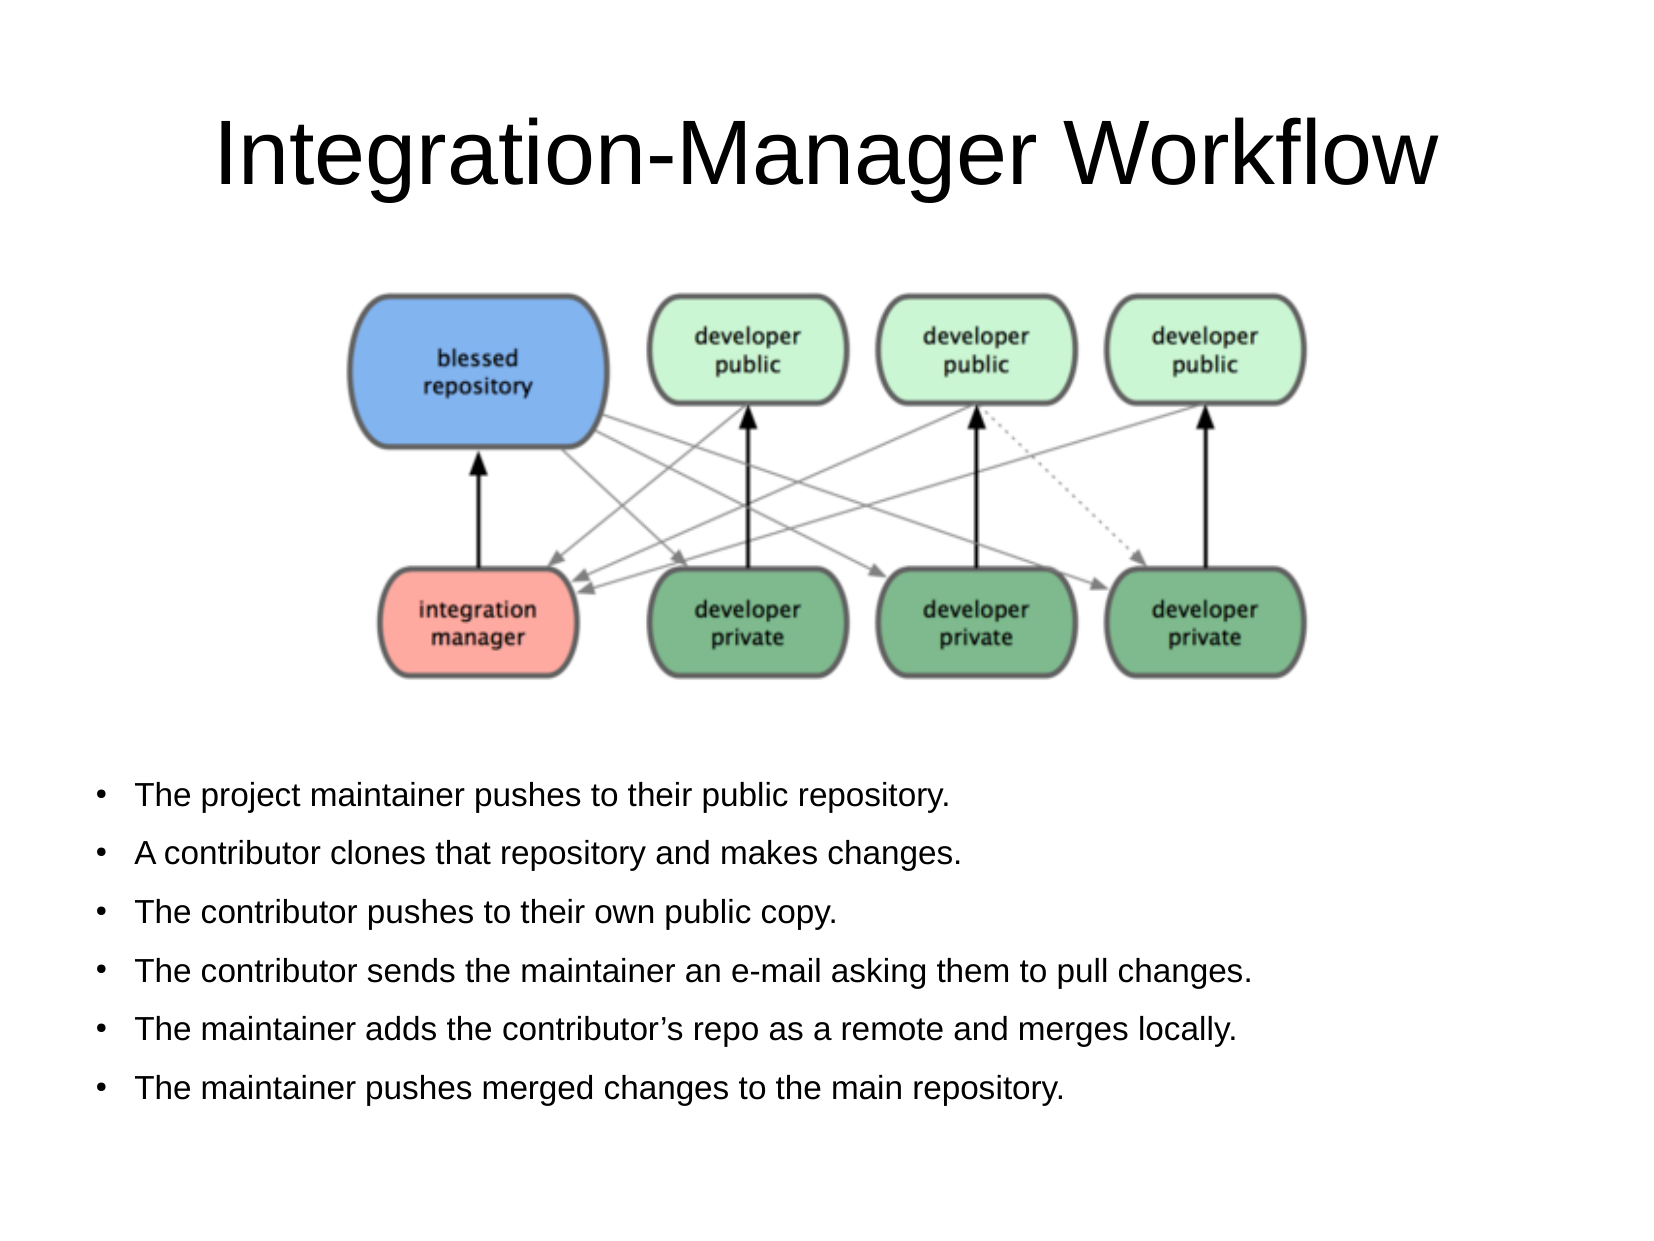

# Integration-Manager Workflow
The project maintainer pushes to their public repository.
A contributor clones that repository and makes changes.
The contributor pushes to their own public copy.
The contributor sends the maintainer an e-mail asking them to pull changes.
The maintainer adds the contributor’s repo as a remote and merges locally.
The maintainer pushes merged changes to the main repository.